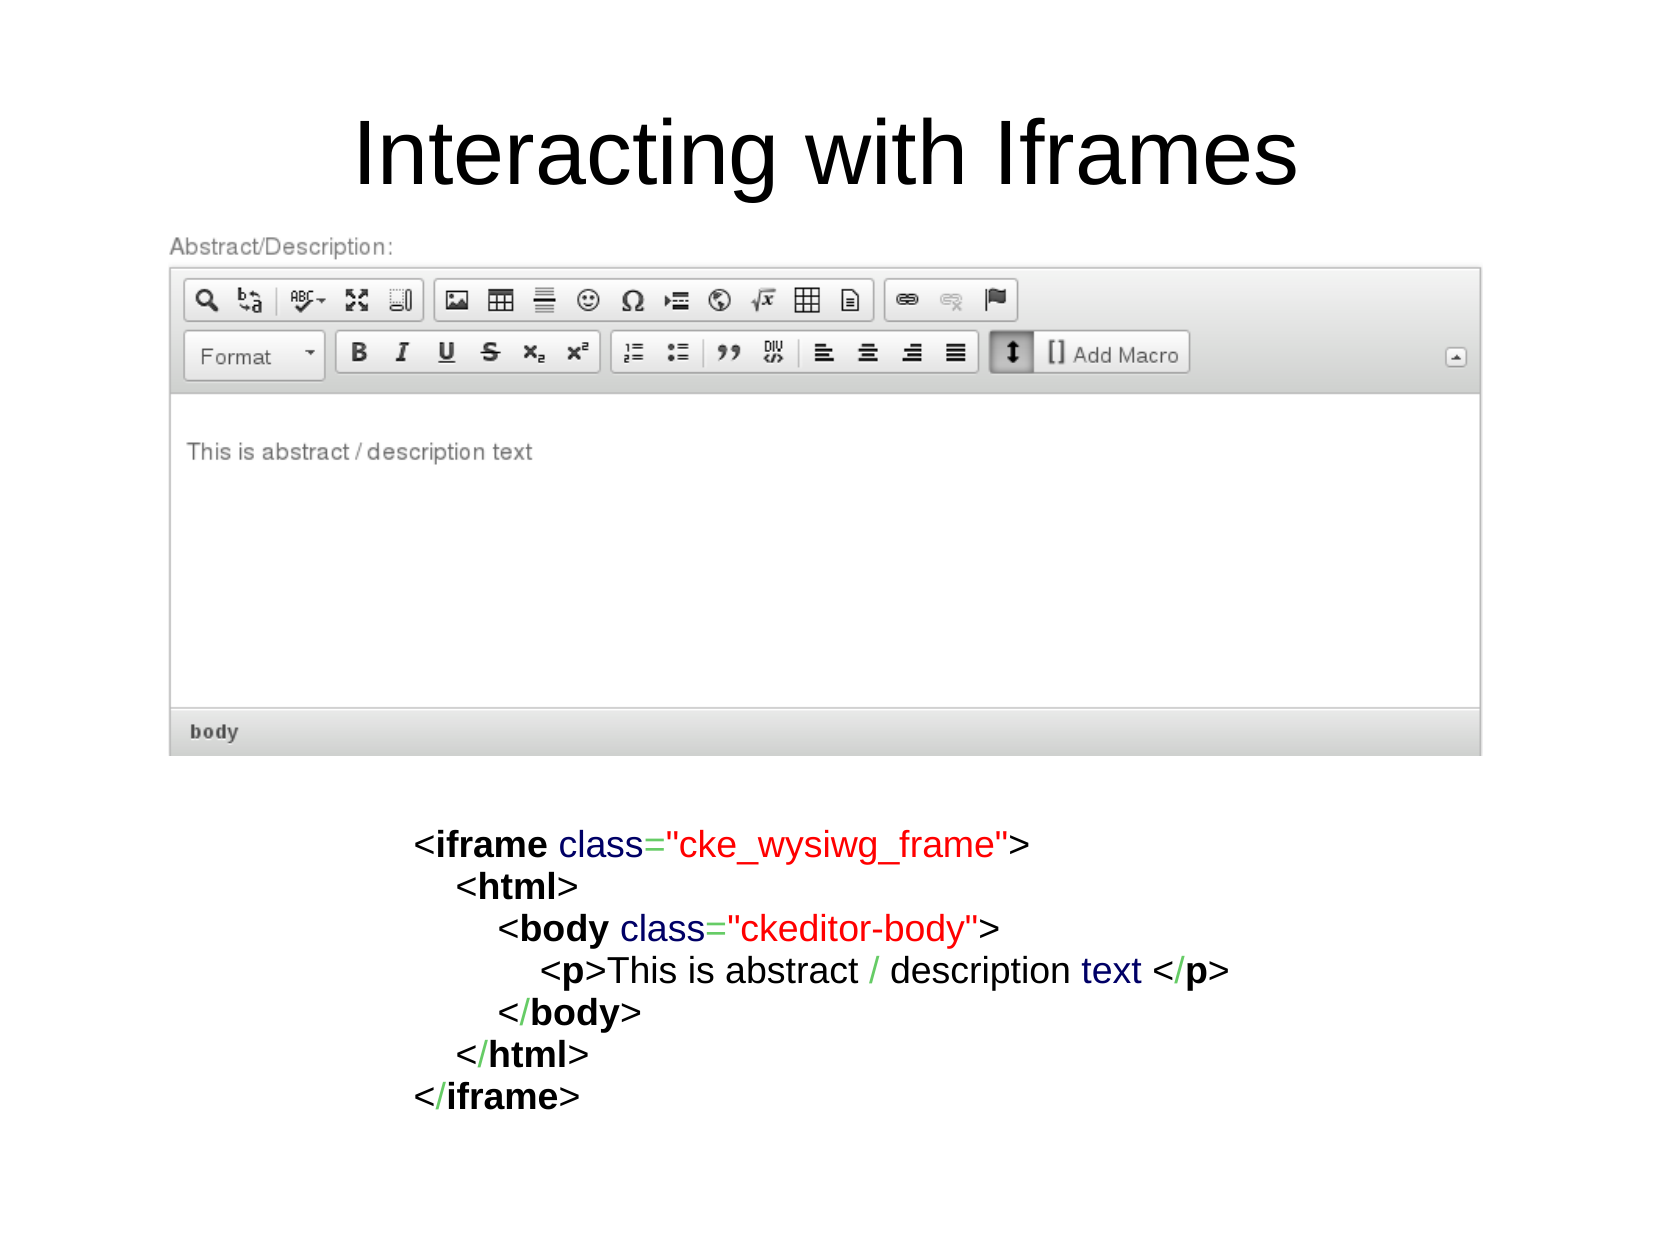

# Interacting with Iframes
<iframe class="cke_wysiwg_frame">
 <html>
 <body class="ckeditor-body">
 <p>This is abstract / description text </p>
 </body>
 </html>
</iframe>